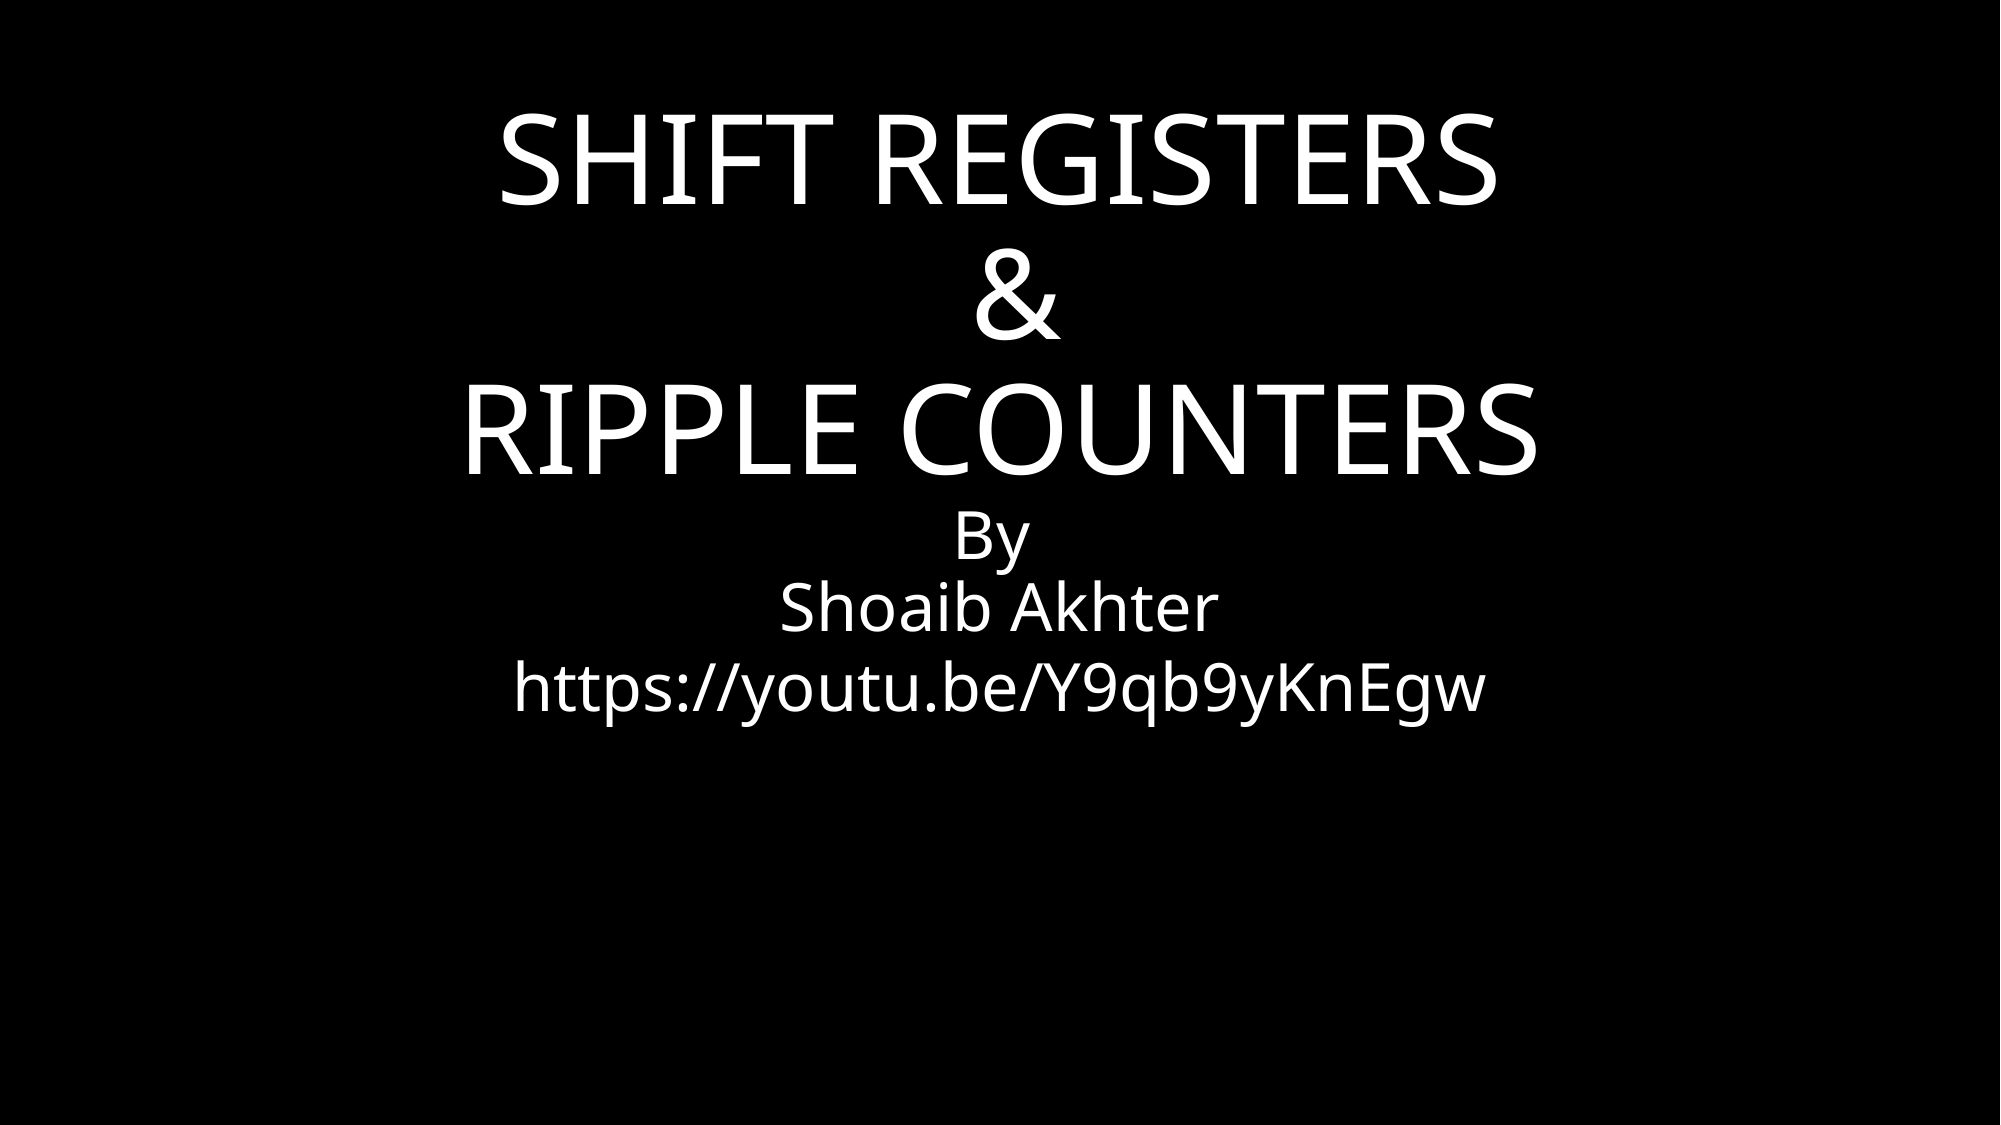

# SHIFT REGISTERS & RIPPLE COUNTERS By Shoaib Akhter https://youtu.be/Y9qb9yKnEgw